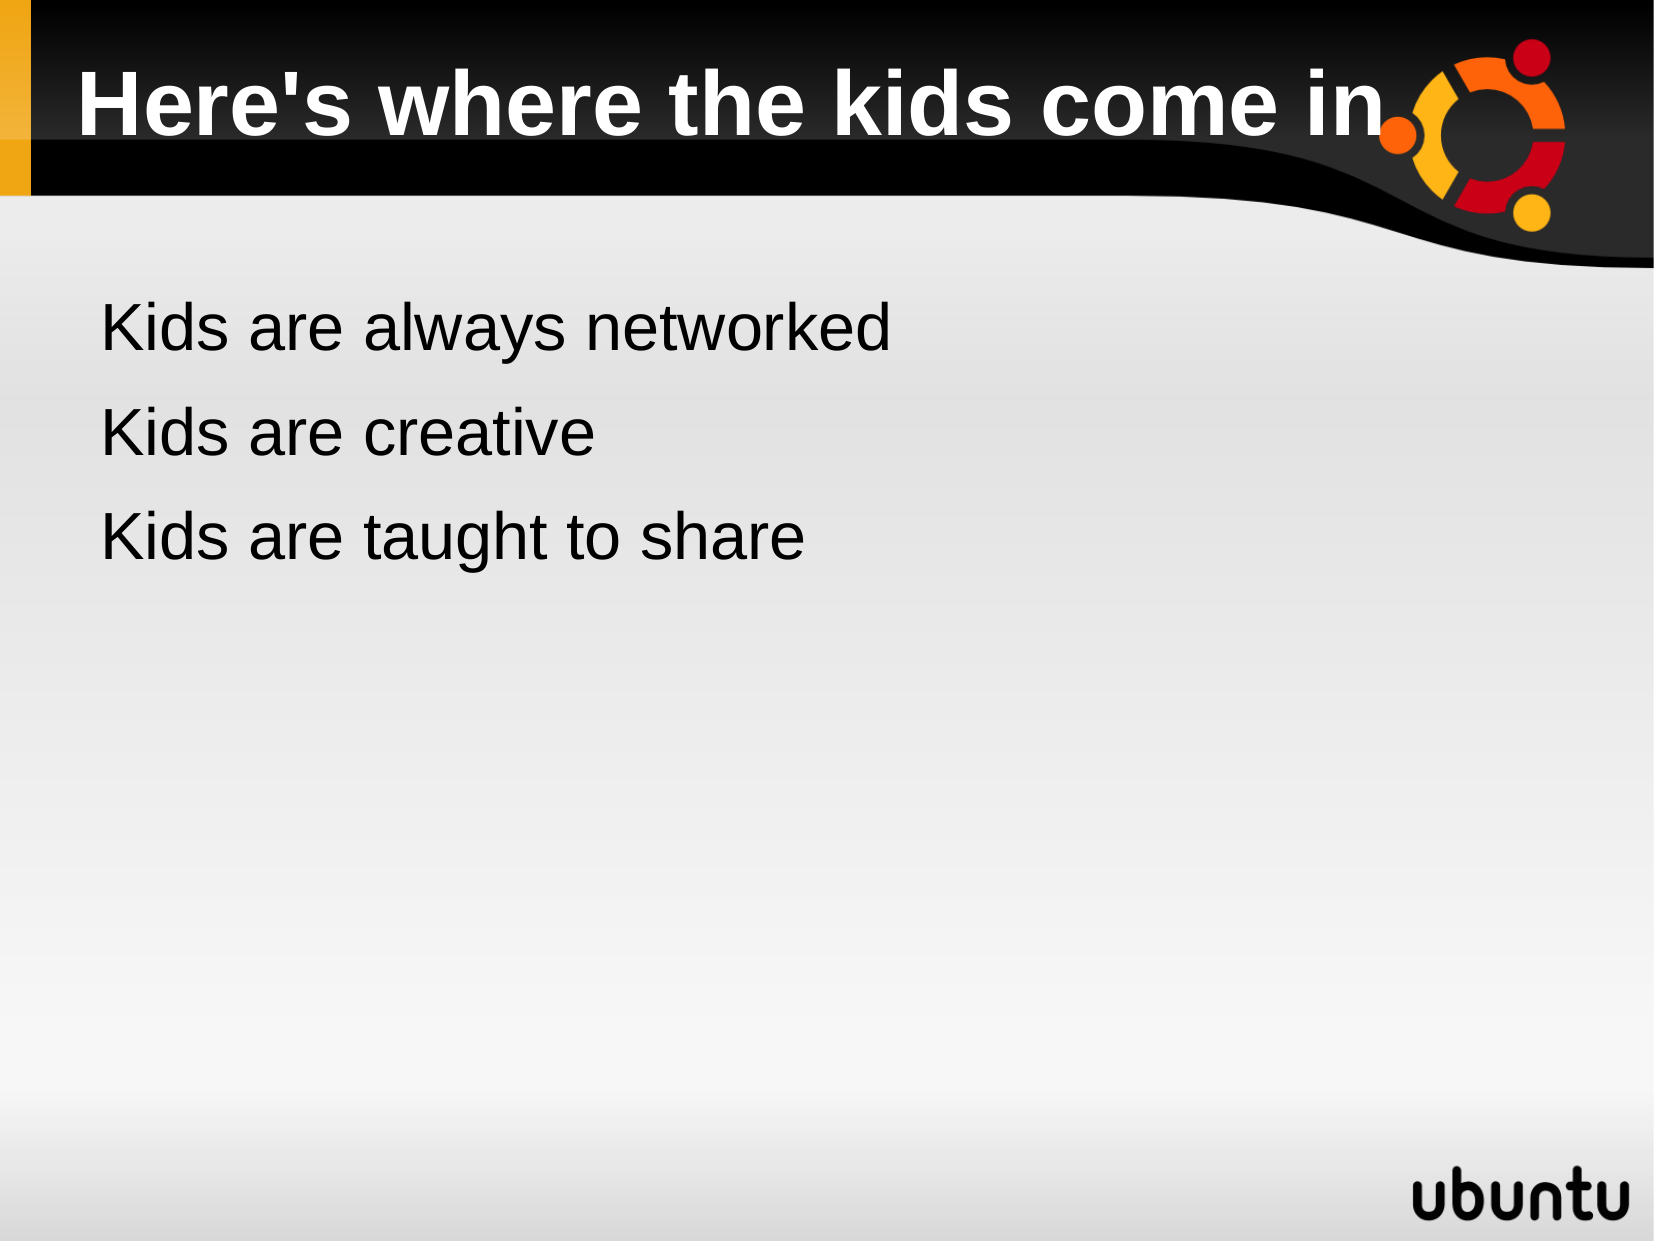

# Here's where the kids come in
Kids are always networked
Kids are creative
Kids are taught to share